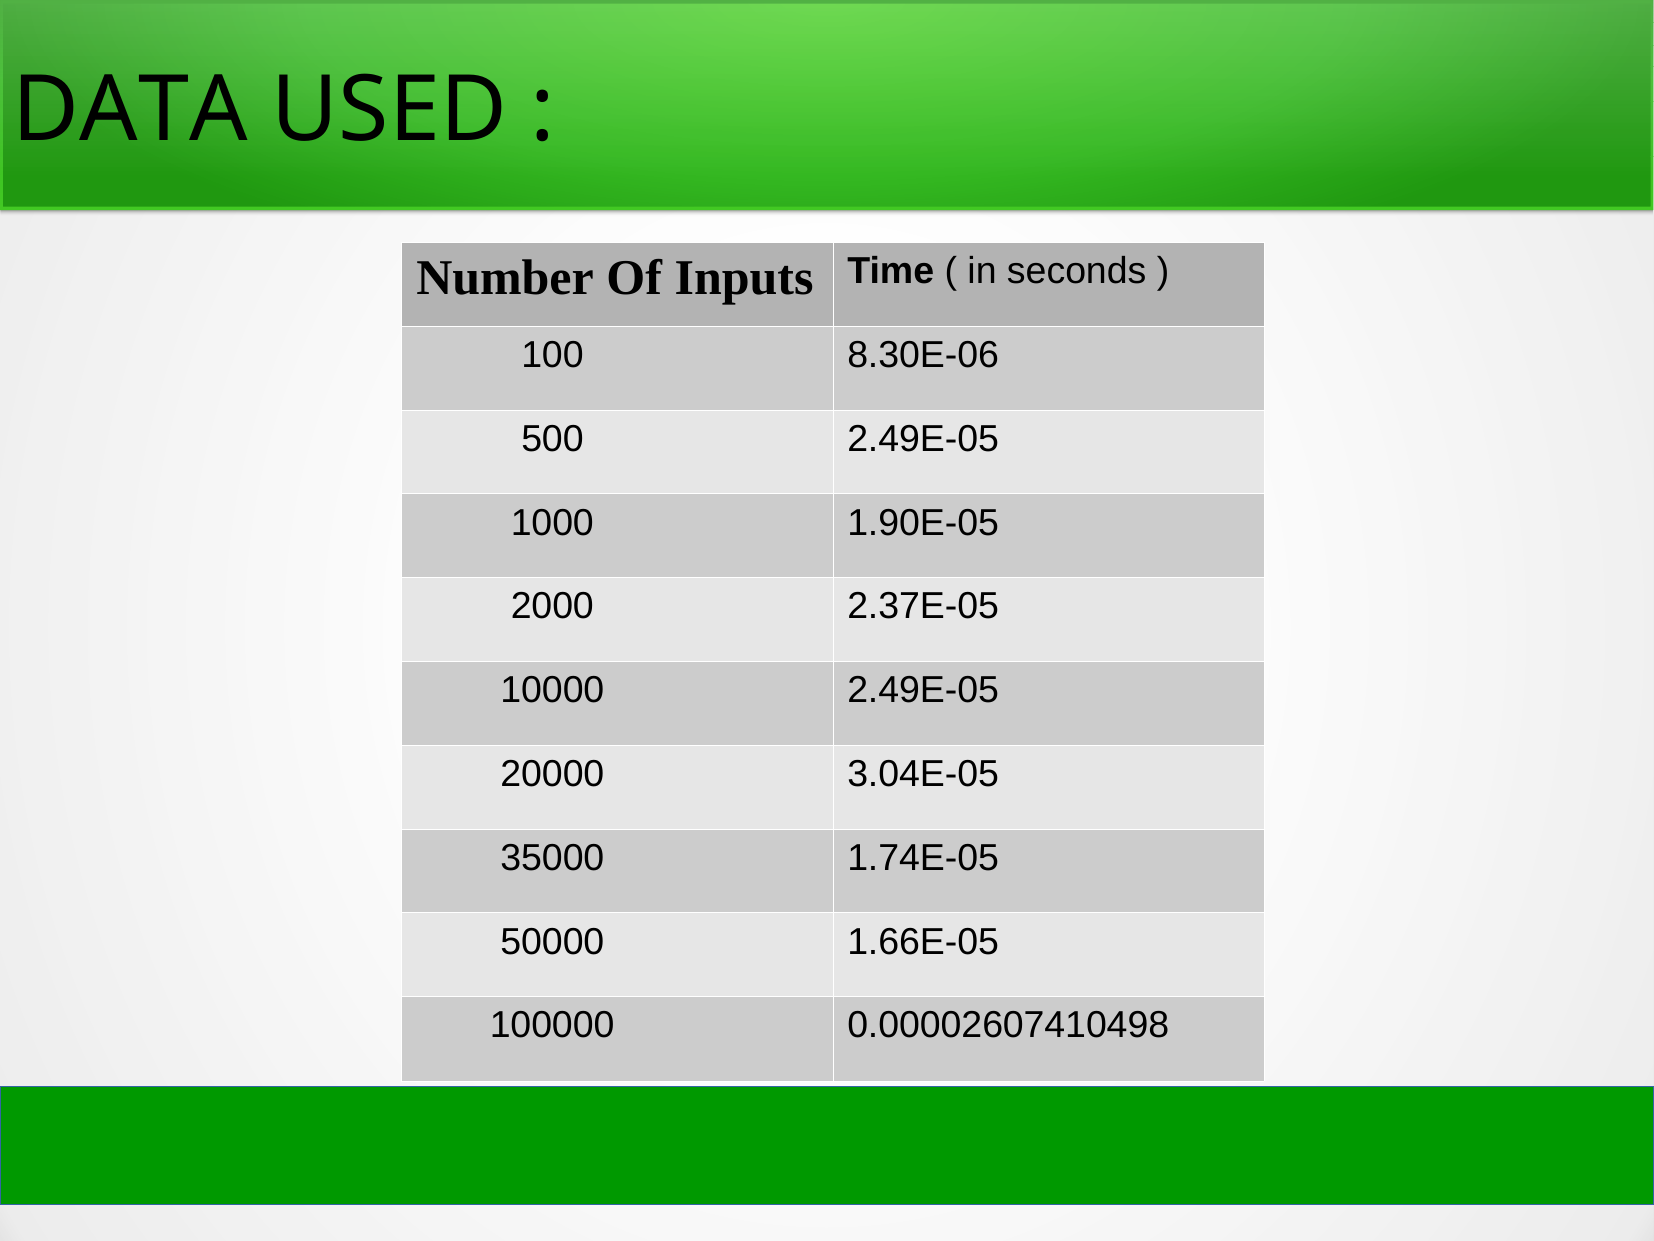

DATA USED :
| Number Of Inputs | Time ( in seconds ) |
| --- | --- |
| 100 | 8.30E-06 |
| 500 | 2.49E-05 |
| 1000 | 1.90E-05 |
| 2000 | 2.37E-05 |
| 10000 | 2.49E-05 |
| 20000 | 3.04E-05 |
| 35000 | 1.74E-05 |
| 50000 | 1.66E-05 |
| 100000 | 0.00002607410498 |
12/26/03
AVL Trees - Lecture 8
43